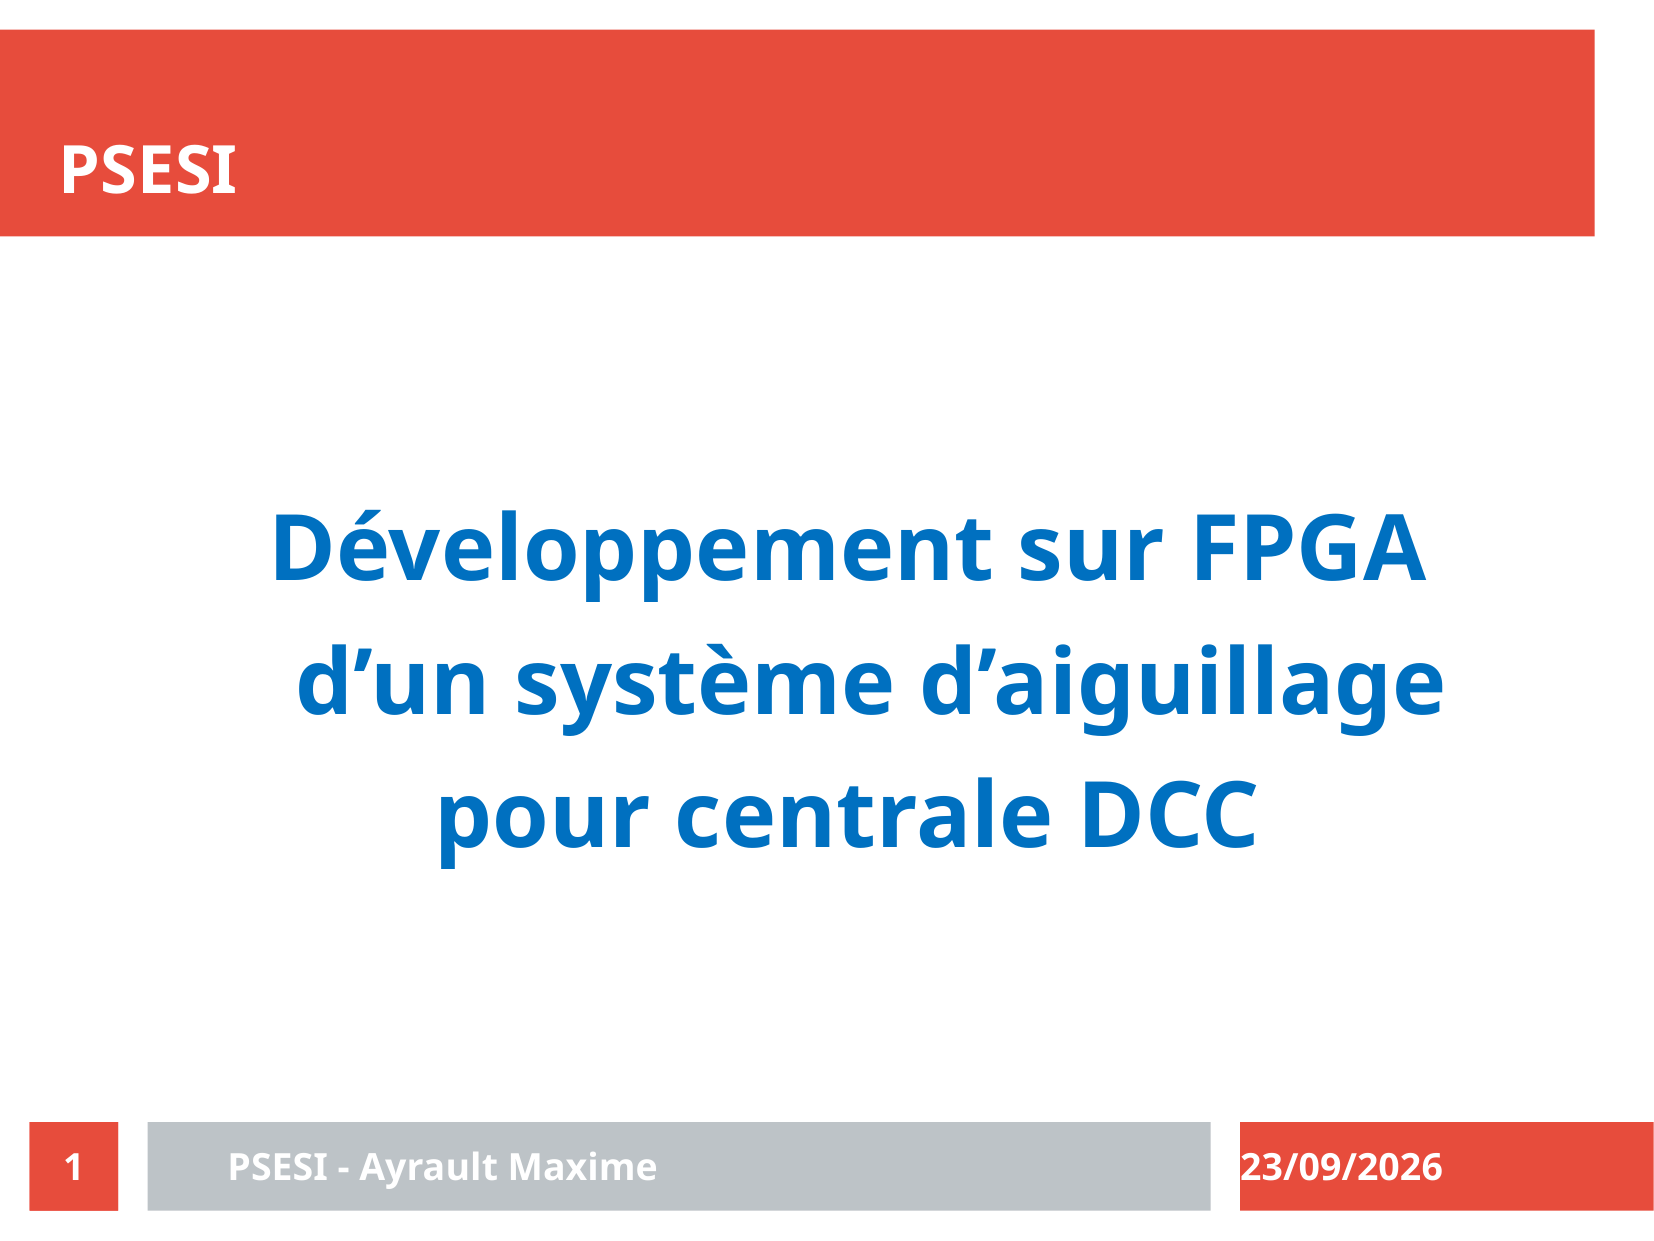

# PSESI
 Développement sur FPGA
 d’un système d’aiguillage
 pour centrale DCC
PSESI - Ayrault Maxime